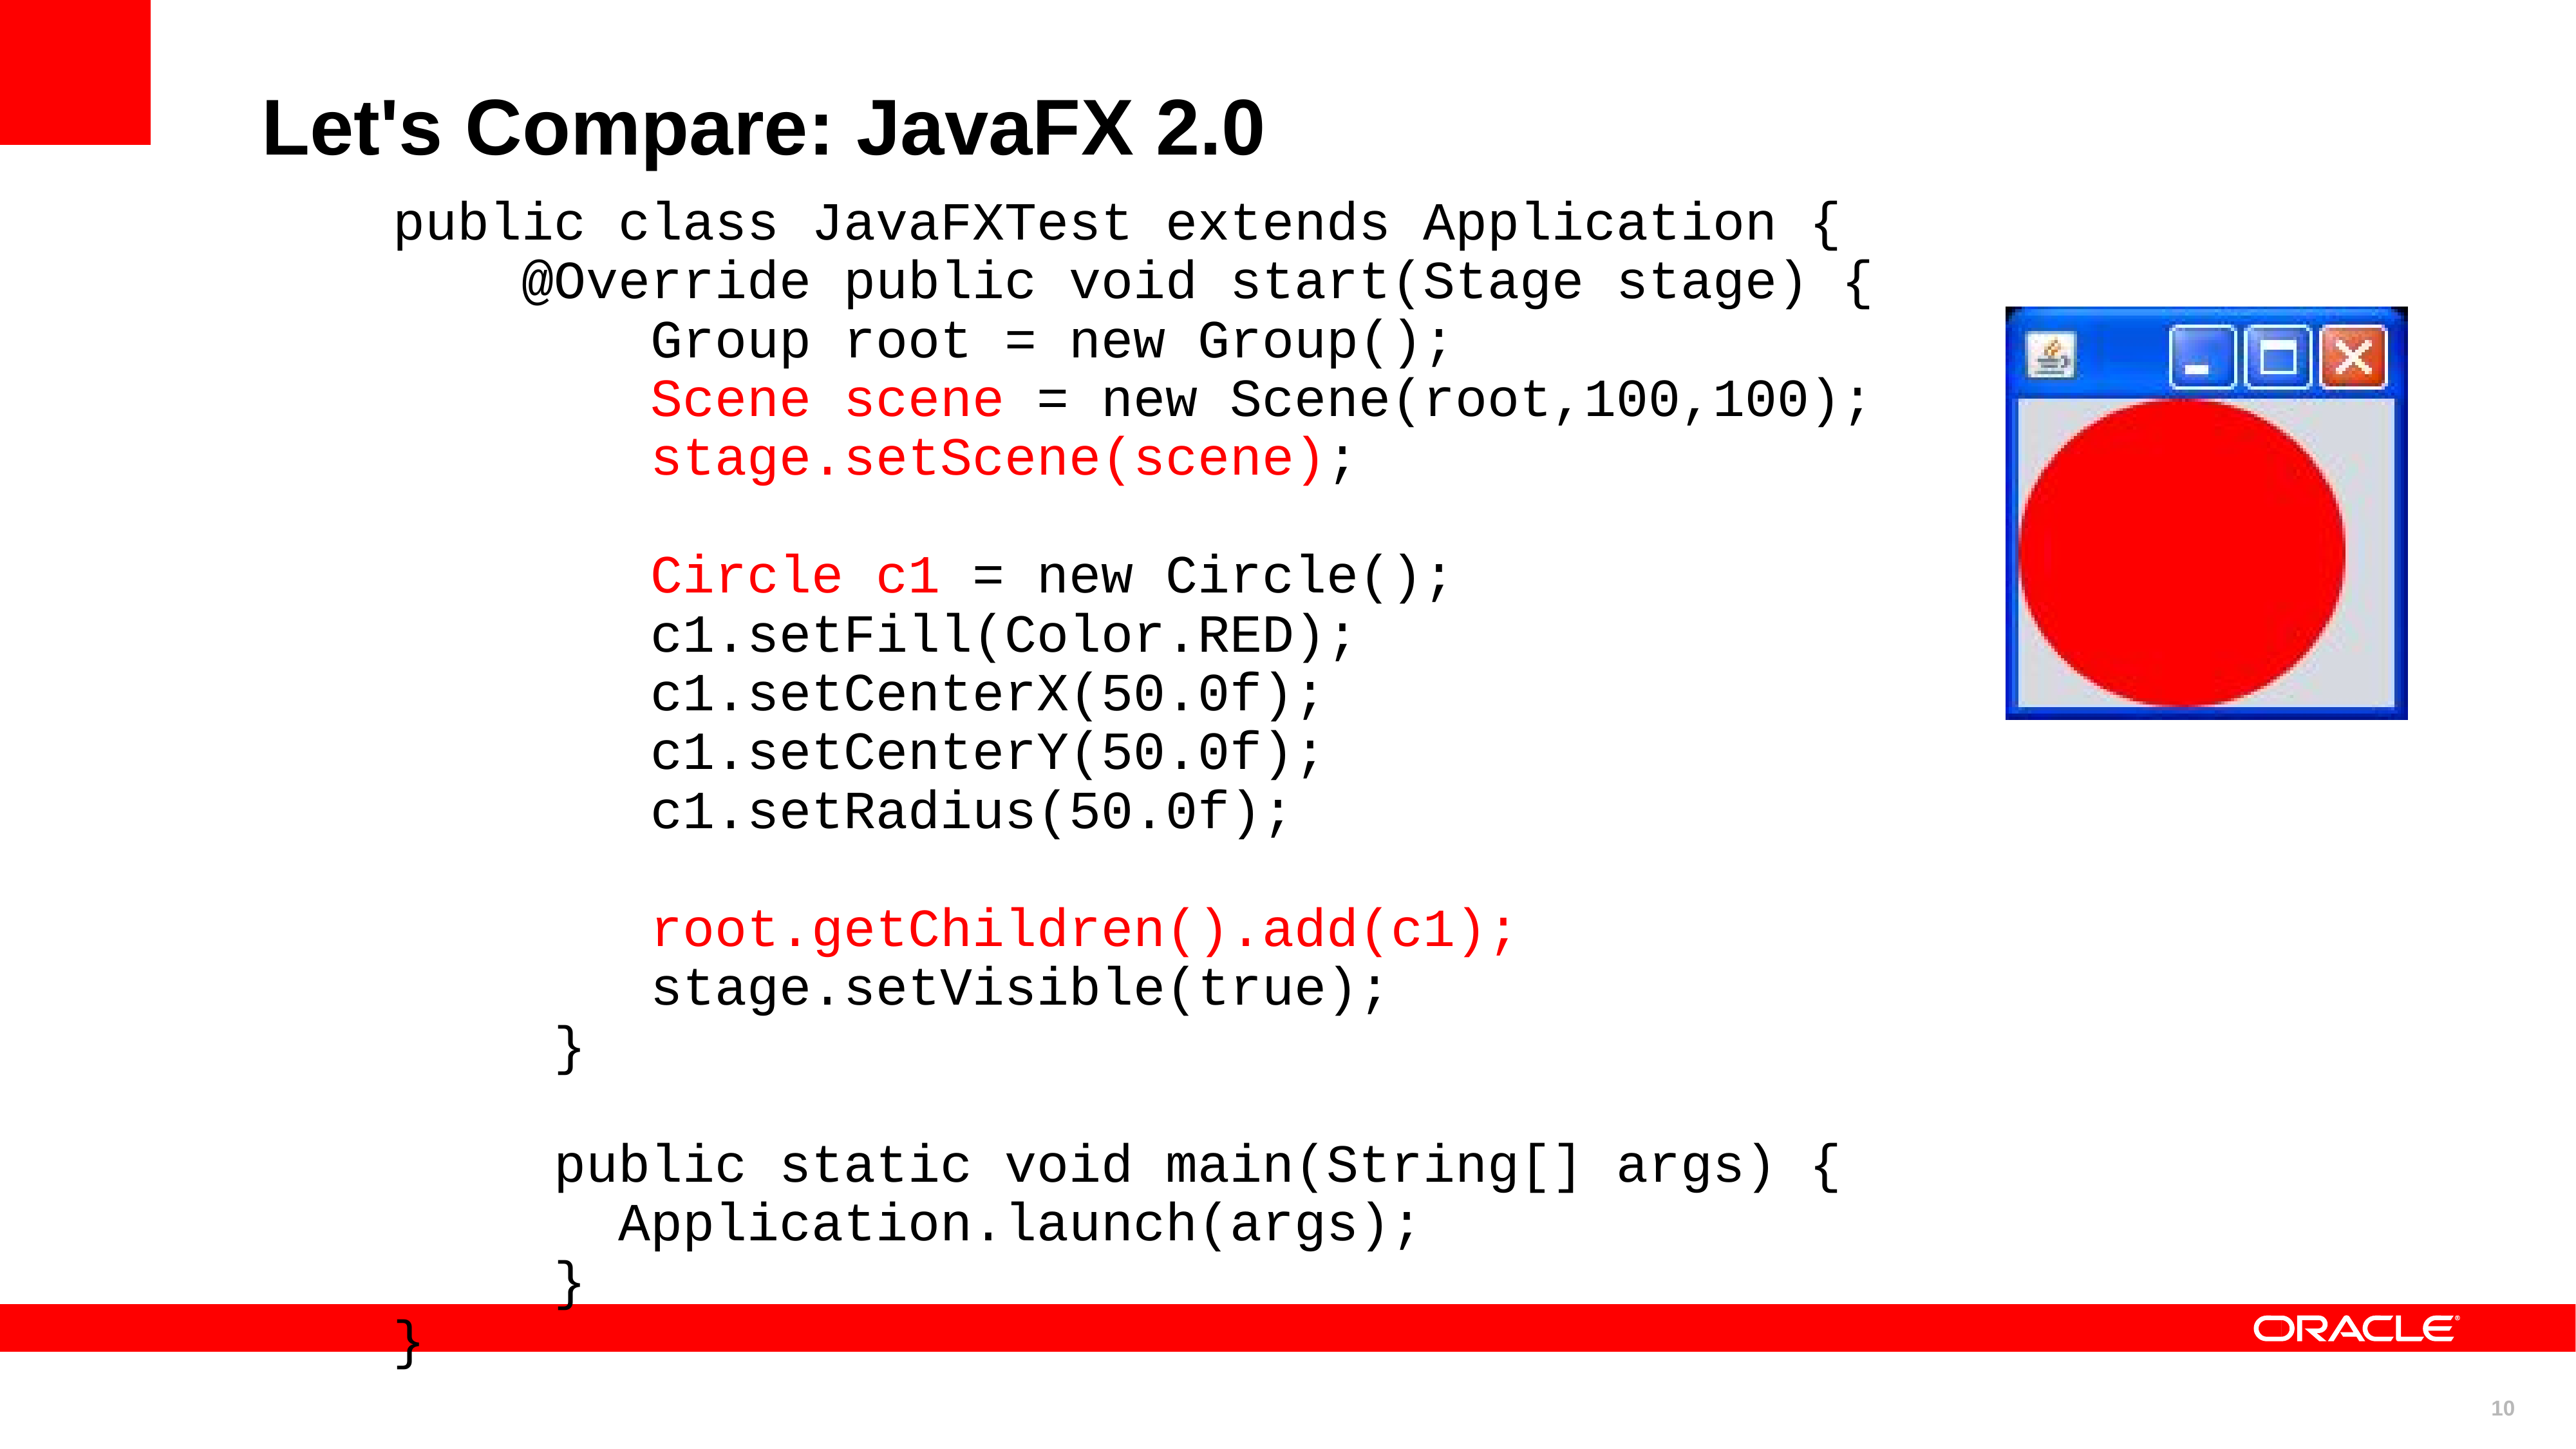

# Let's Compare: JavaFX 2.0
public class JavaFXTest extends Application {
 @Override public void start(Stage stage) {
 Group root = new Group();
 Scene scene = new Scene(root,100,100);
 stage.setScene(scene);
 Circle c1 = new Circle();
 c1.setFill(Color.RED);
 c1.setCenterX(50.0f);
 c1.setCenterY(50.0f);
 c1.setRadius(50.0f);
 root.getChildren().add(c1);
 stage.setVisible(true);
 }
 public static void main(String[] args) {
 Application.launch(args);
 }
}